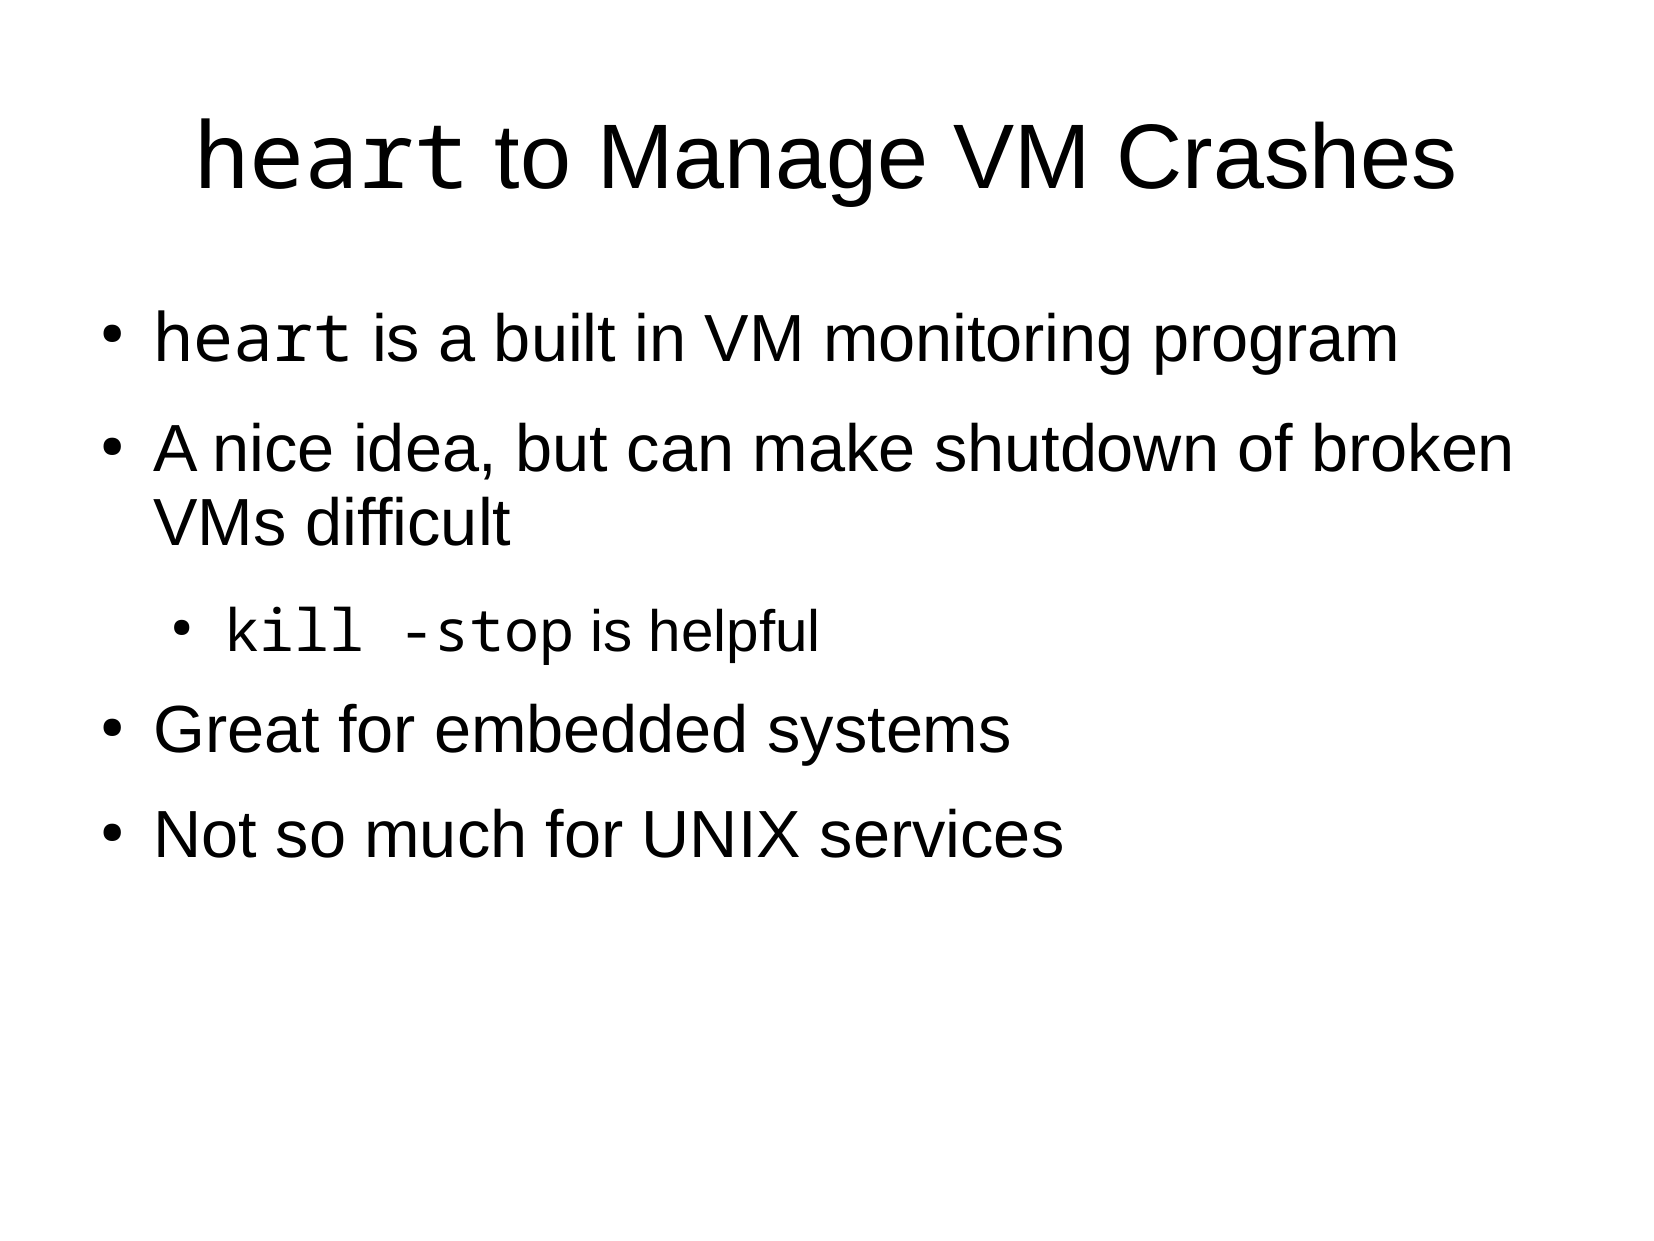

# heart to Manage VM Crashes
heart is a built in VM monitoring program
A nice idea, but can make shutdown of broken VMs difficult
kill -stop is helpful
Great for embedded systems
Not so much for UNIX services